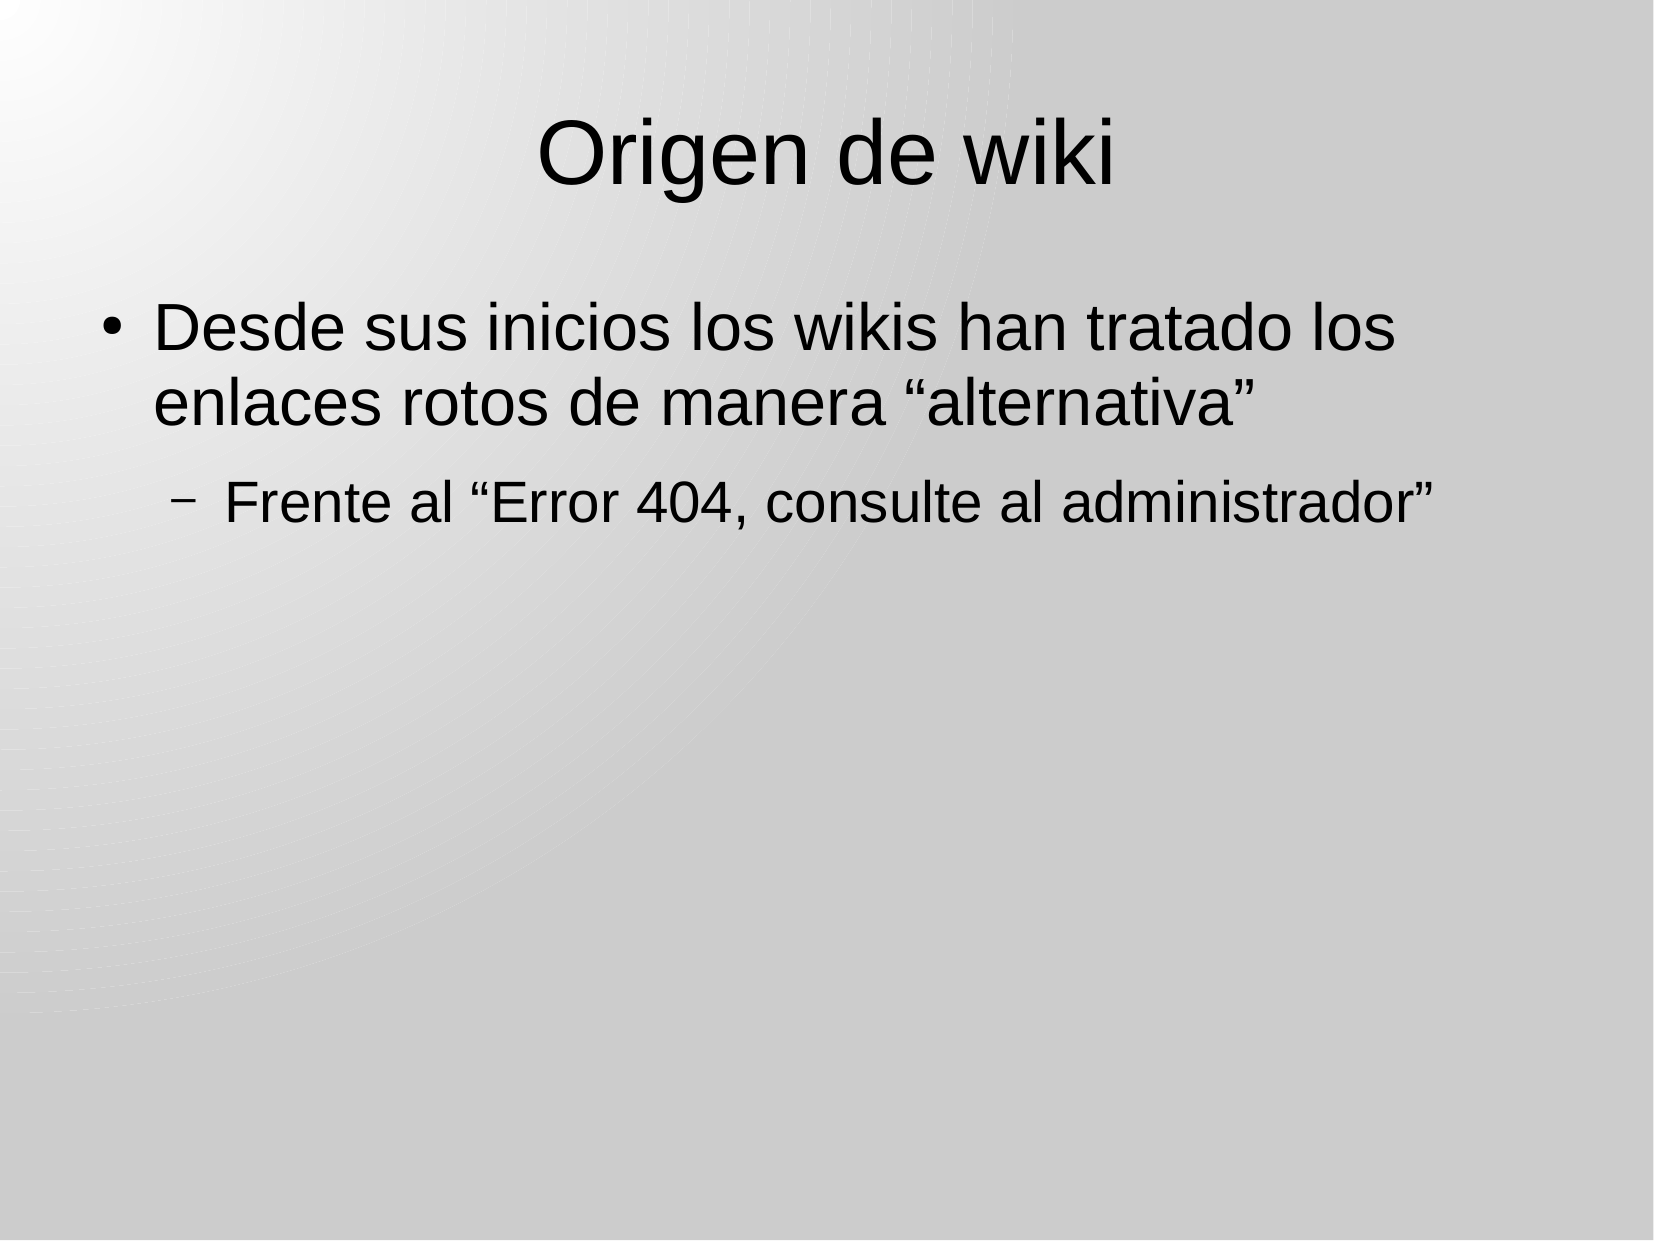

# Origen de wiki
Desde sus inicios los wikis han tratado los enlaces rotos de manera “alternativa”
Frente al “Error 404, consulte al administrador”